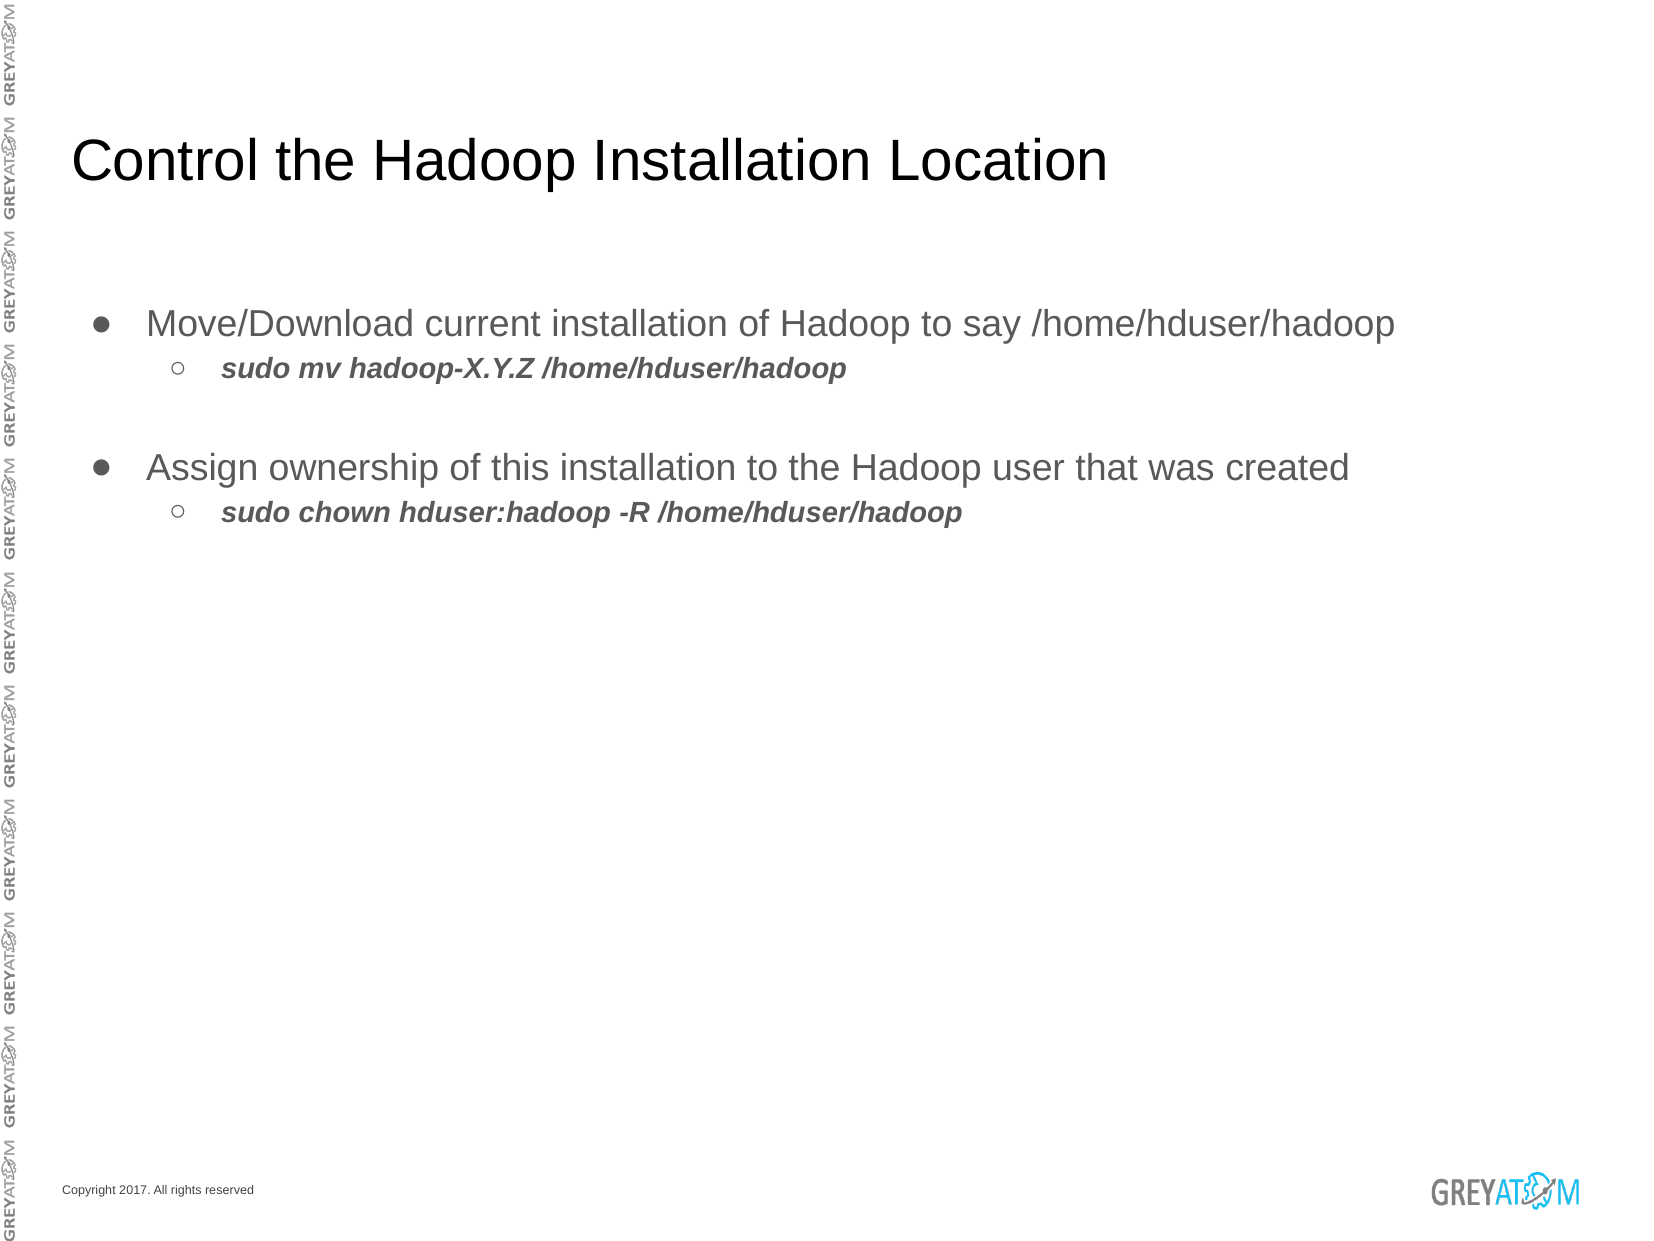

Control the Hadoop Installation Location
Move/Download current installation of Hadoop to say /home/hduser/hadoop
sudo mv hadoop-X.Y.Z /home/hduser/hadoop
Assign ownership of this installation to the Hadoop user that was created
sudo chown hduser:hadoop -R /home/hduser/hadoop